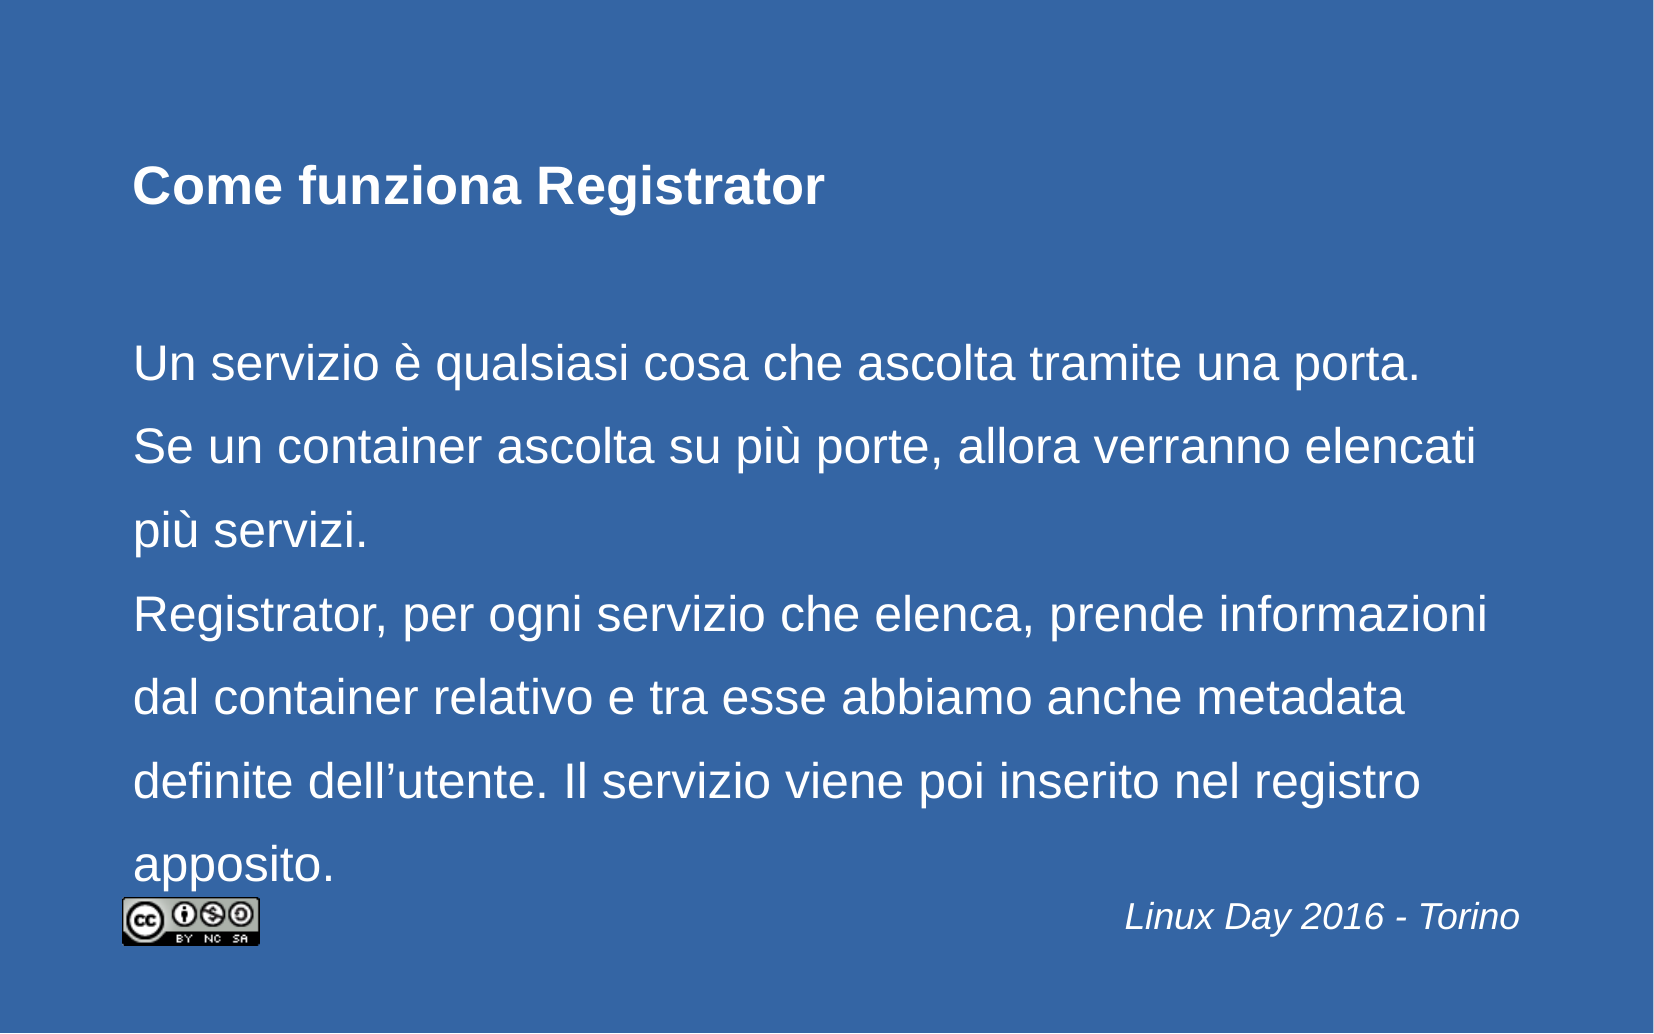

Come funziona Registrator
Un servizio è qualsiasi cosa che ascolta tramite una porta.
Se un container ascolta su più porte, allora verranno elencati più servizi.
Registrator, per ogni servizio che elenca, prende informazioni dal container relativo e tra esse abbiamo anche metadata definite dell’utente. Il servizio viene poi inserito nel registro apposito.
Linux Day 2016 - Torino